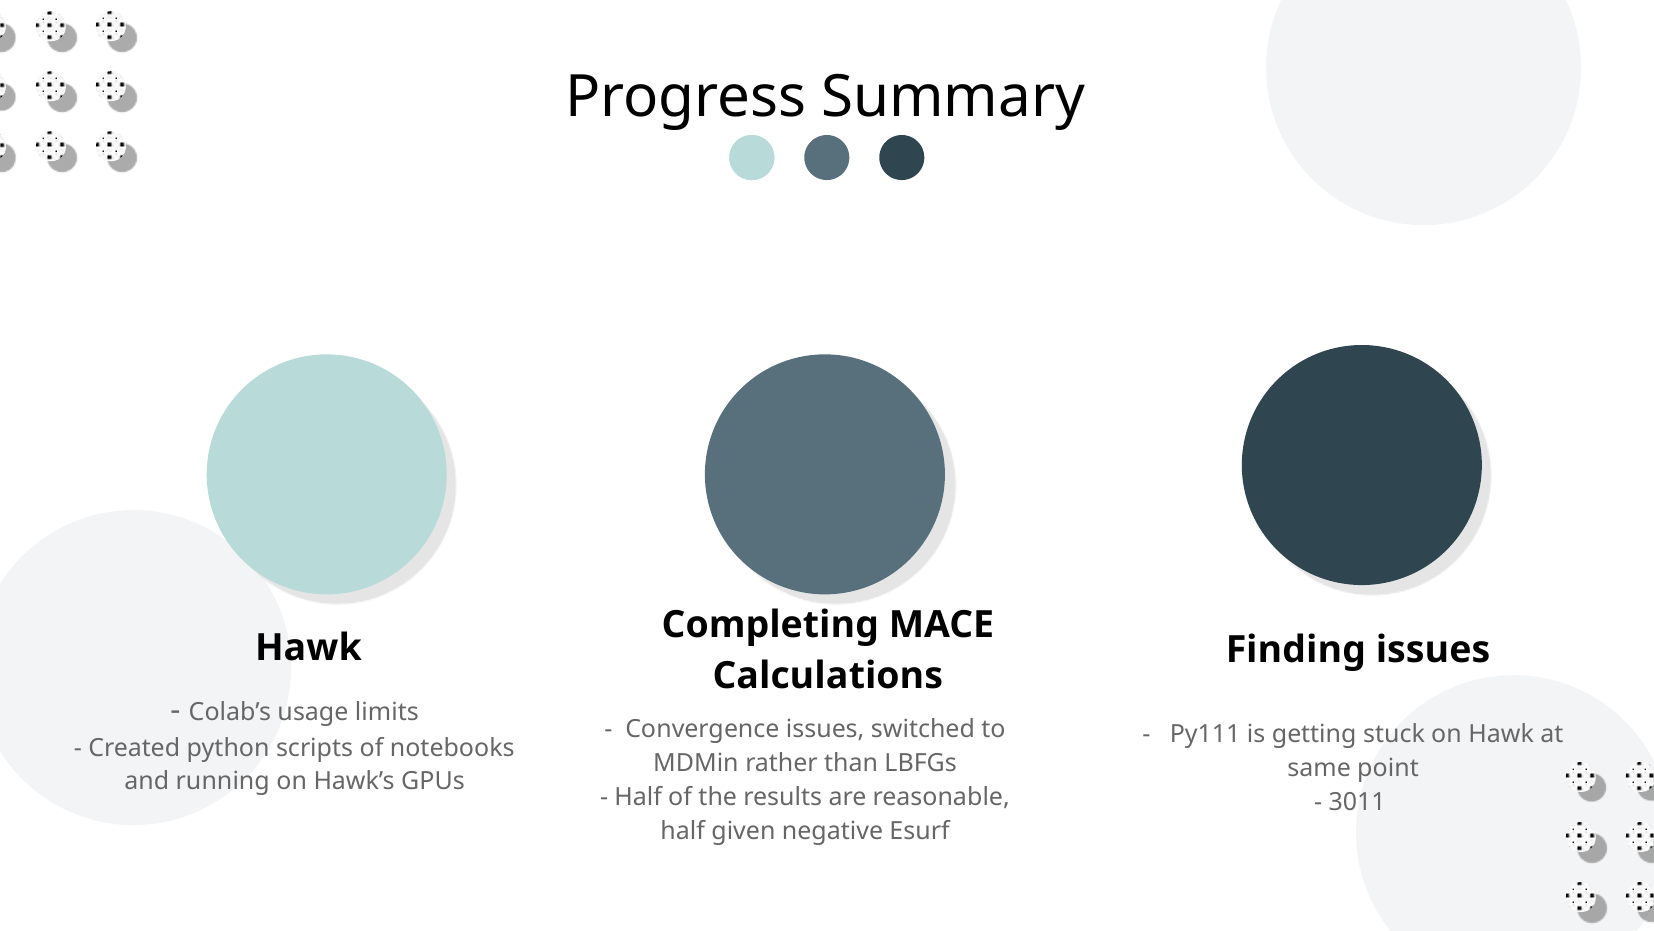

Progress Summary
Completing MACE Calculations
Hawk
Finding issues
- Colab’s usage limits
- Created python scripts of notebooks and running on Hawk’s GPUs
- Convergence issues, switched to MDMin rather than LBFGs
- Half of the results are reasonable, half given negative Esurf
- Py111 is getting stuck on Hawk at same point
- 3011